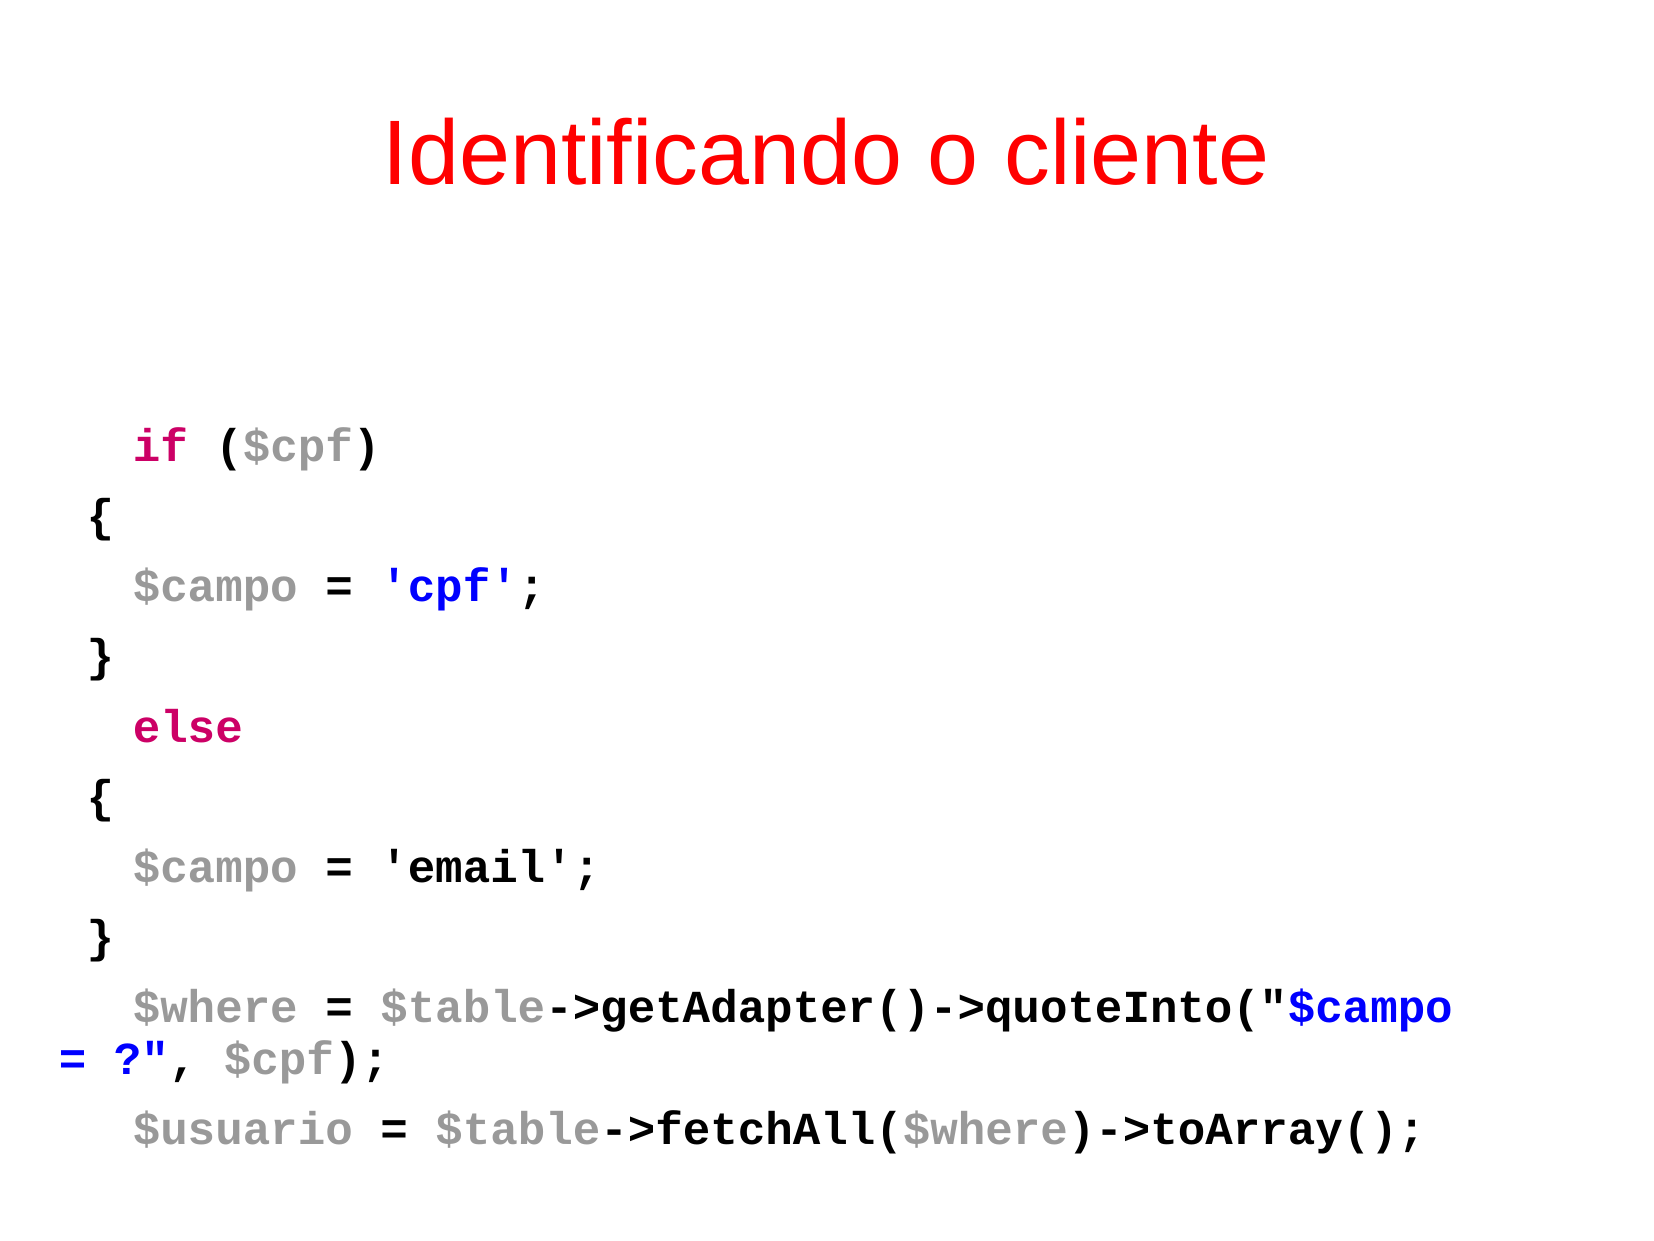

# Identificando o cliente
 	if ($cpf)
 {
 	$campo = 'cpf';
 }
 	else
 {
 	$campo = 'email';
 }
 	$where = $table->getAdapter()->quoteInto("$campo = ?", $cpf);
 	$usuario = $table->fetchAll($where)->toArray();